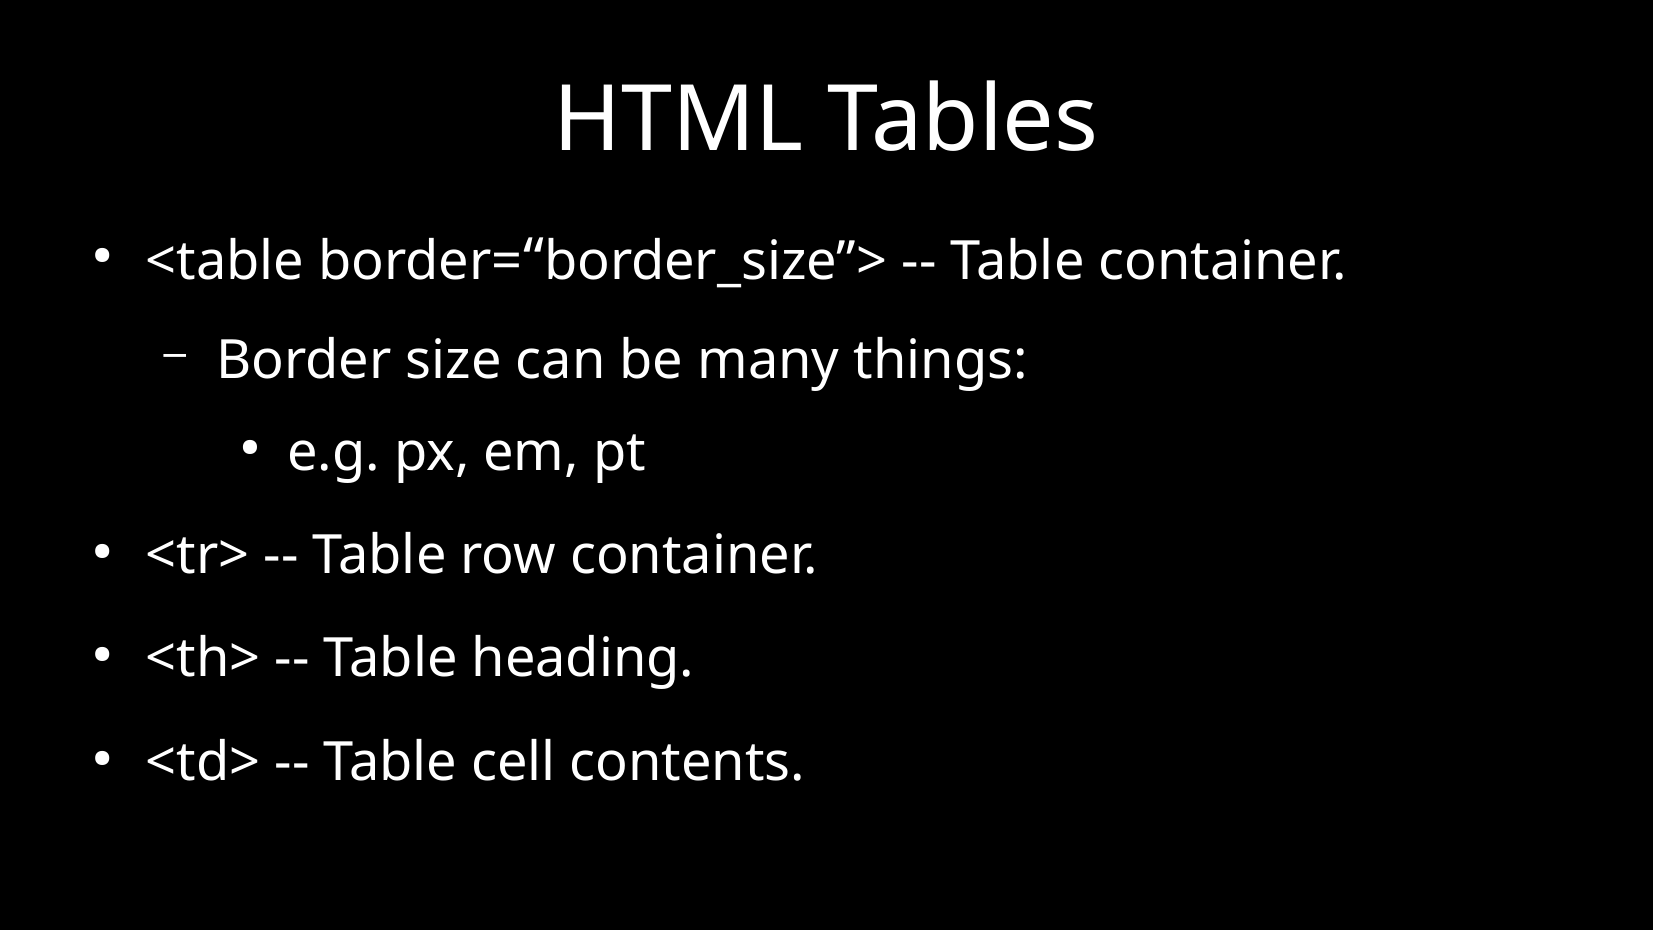

# HTML Tables
<table border=“border_size”> -- Table container.
Border size can be many things:
e.g. px, em, pt
<tr> -- Table row container.
<th> -- Table heading.
<td> -- Table cell contents.